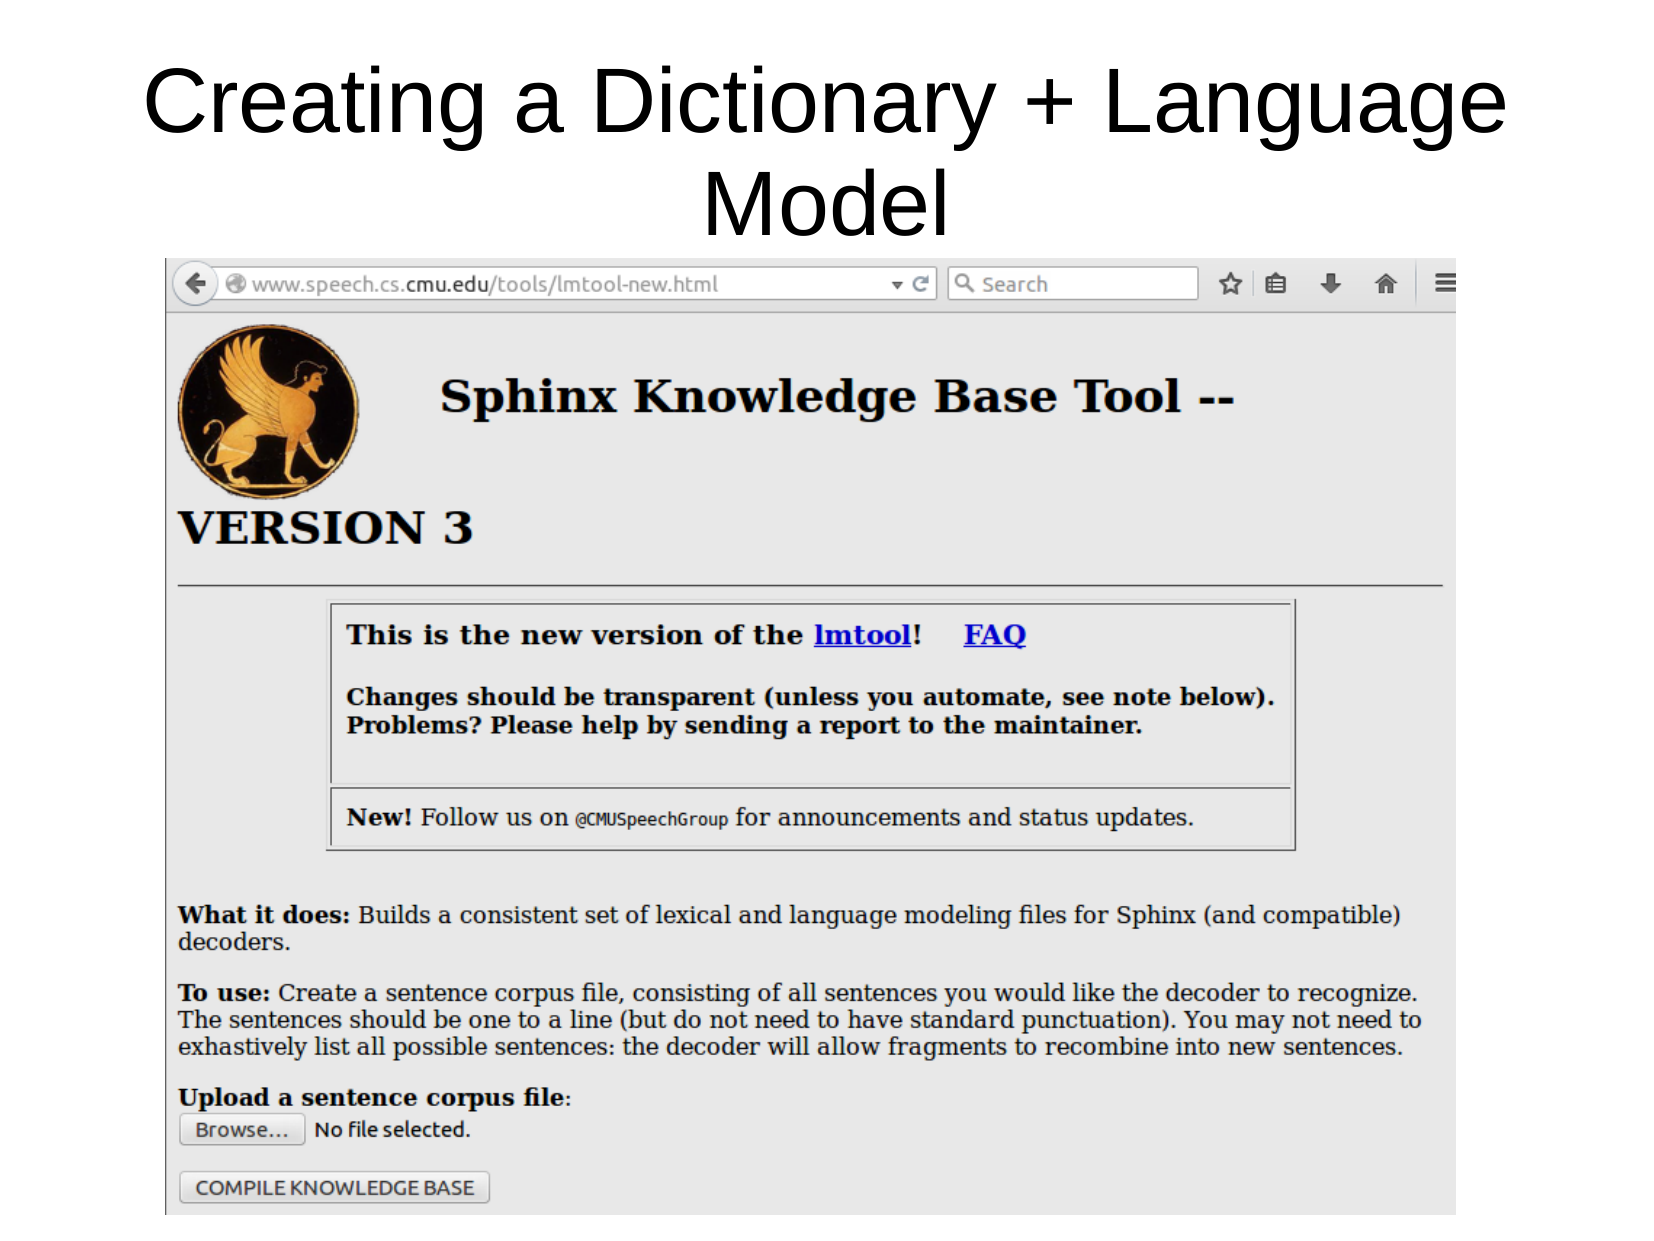

# Creating a Dictionary + Language Model